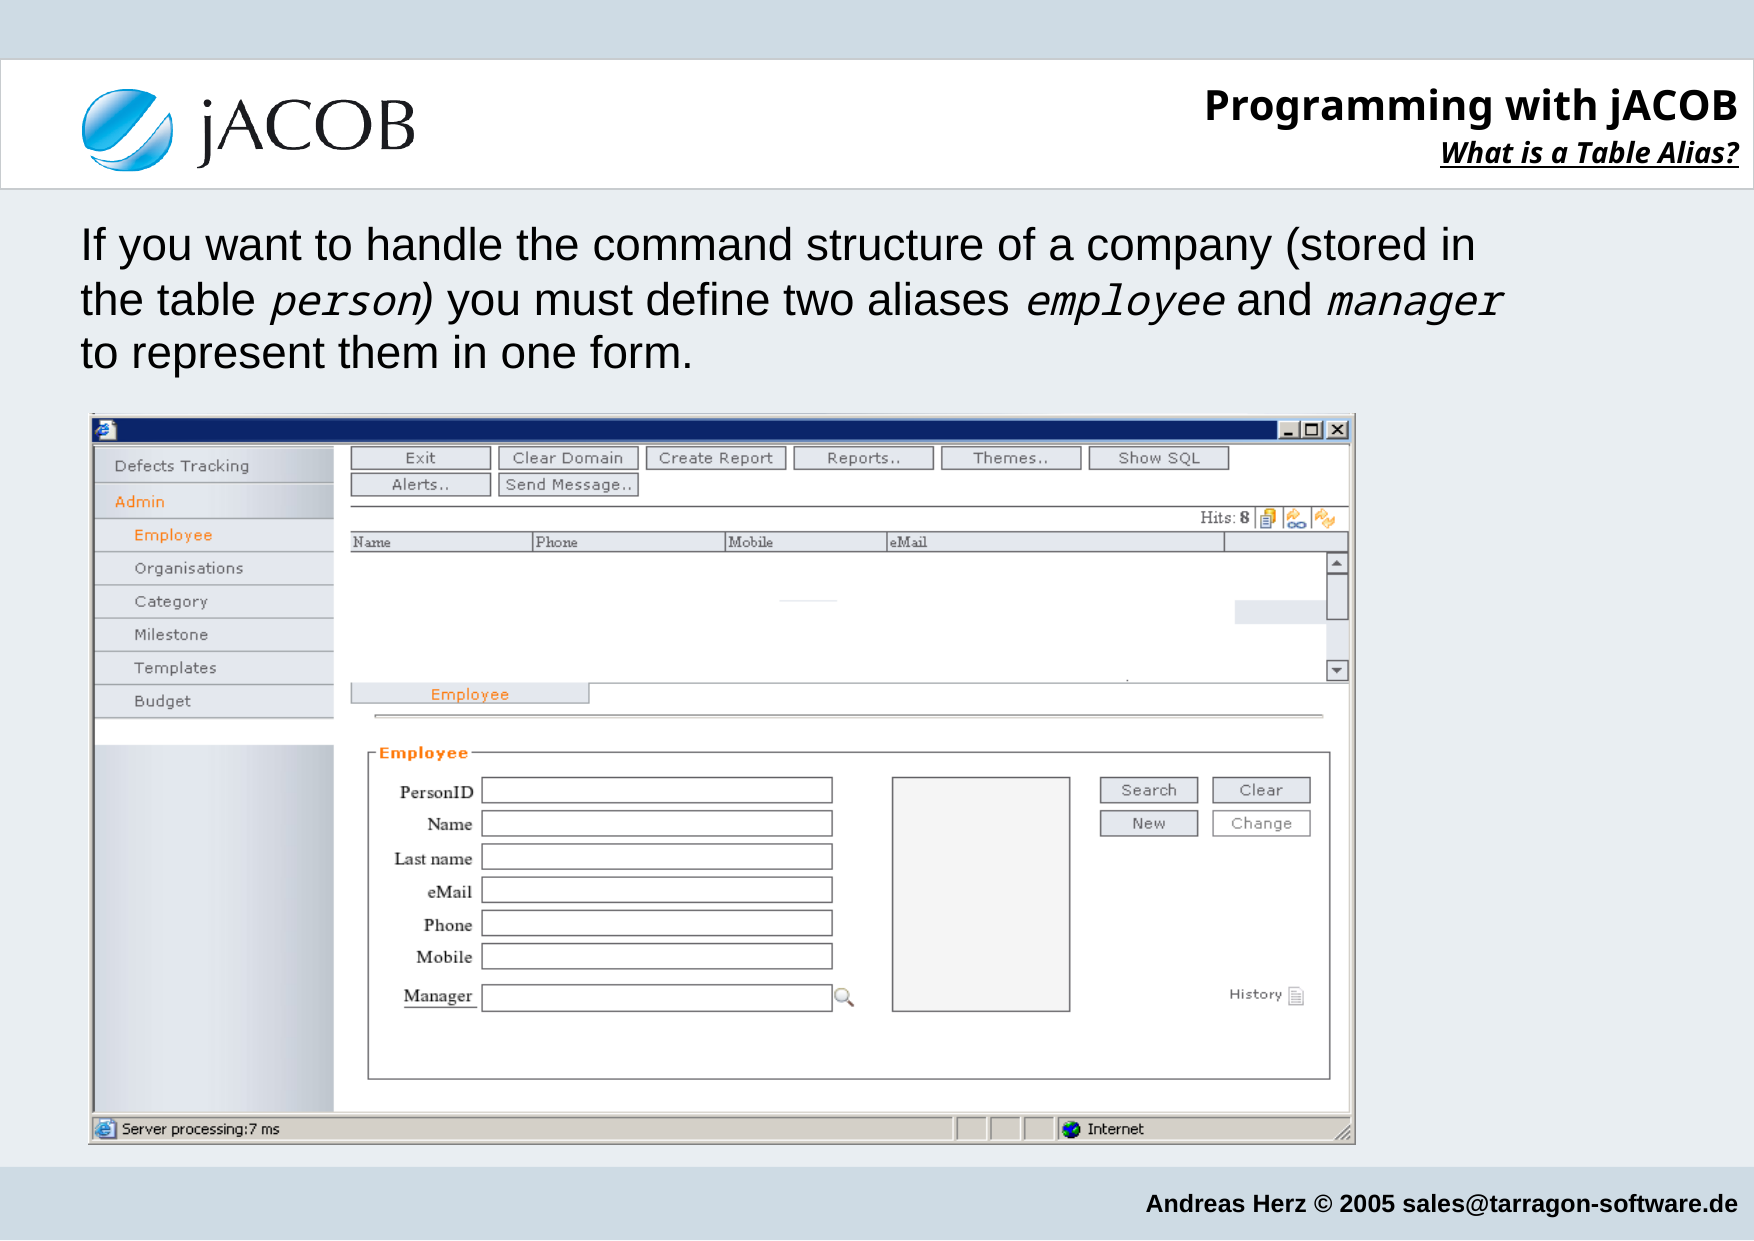

# Programming with jACOB What is a Table Alias?
If you want to handle the command structure of a company (stored in
the table person) you must define two aliases employee and manager
to represent them in one form.
Andreas Herz © 2005 sales@tarragon-software.de